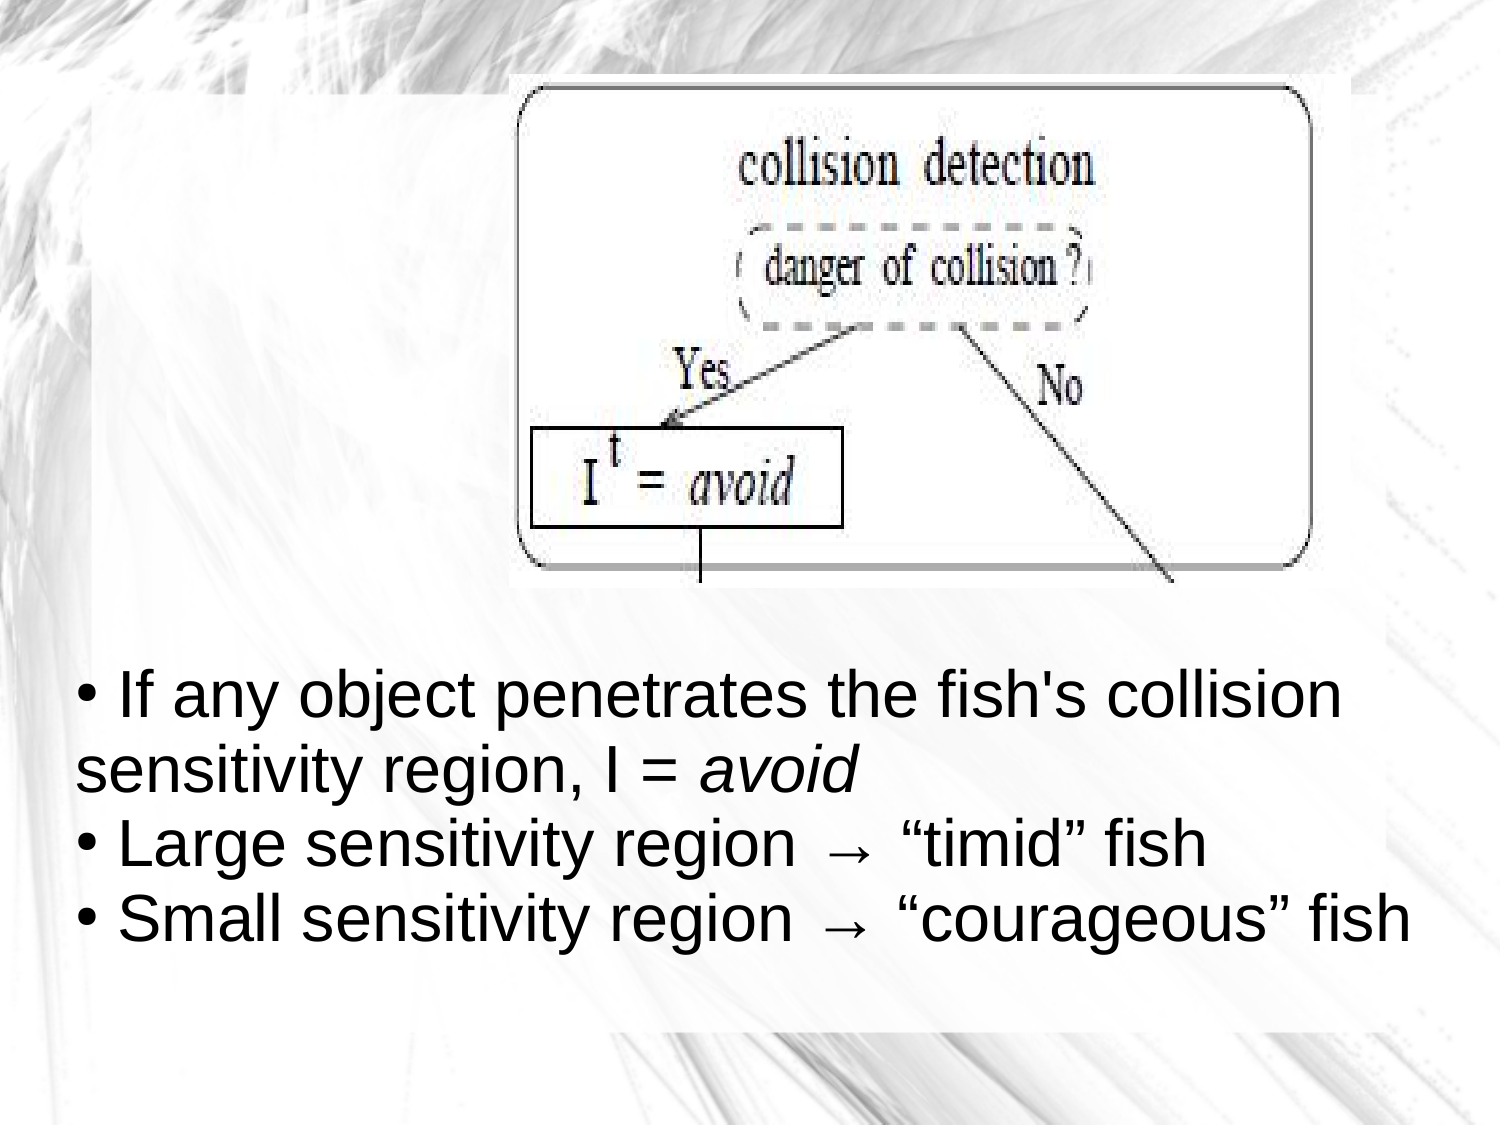

# If any object penetrates the fish's collision sensitivity region, I = avoid
 Large sensitivity region → “timid” fish
 Small sensitivity region → “courageous” fish